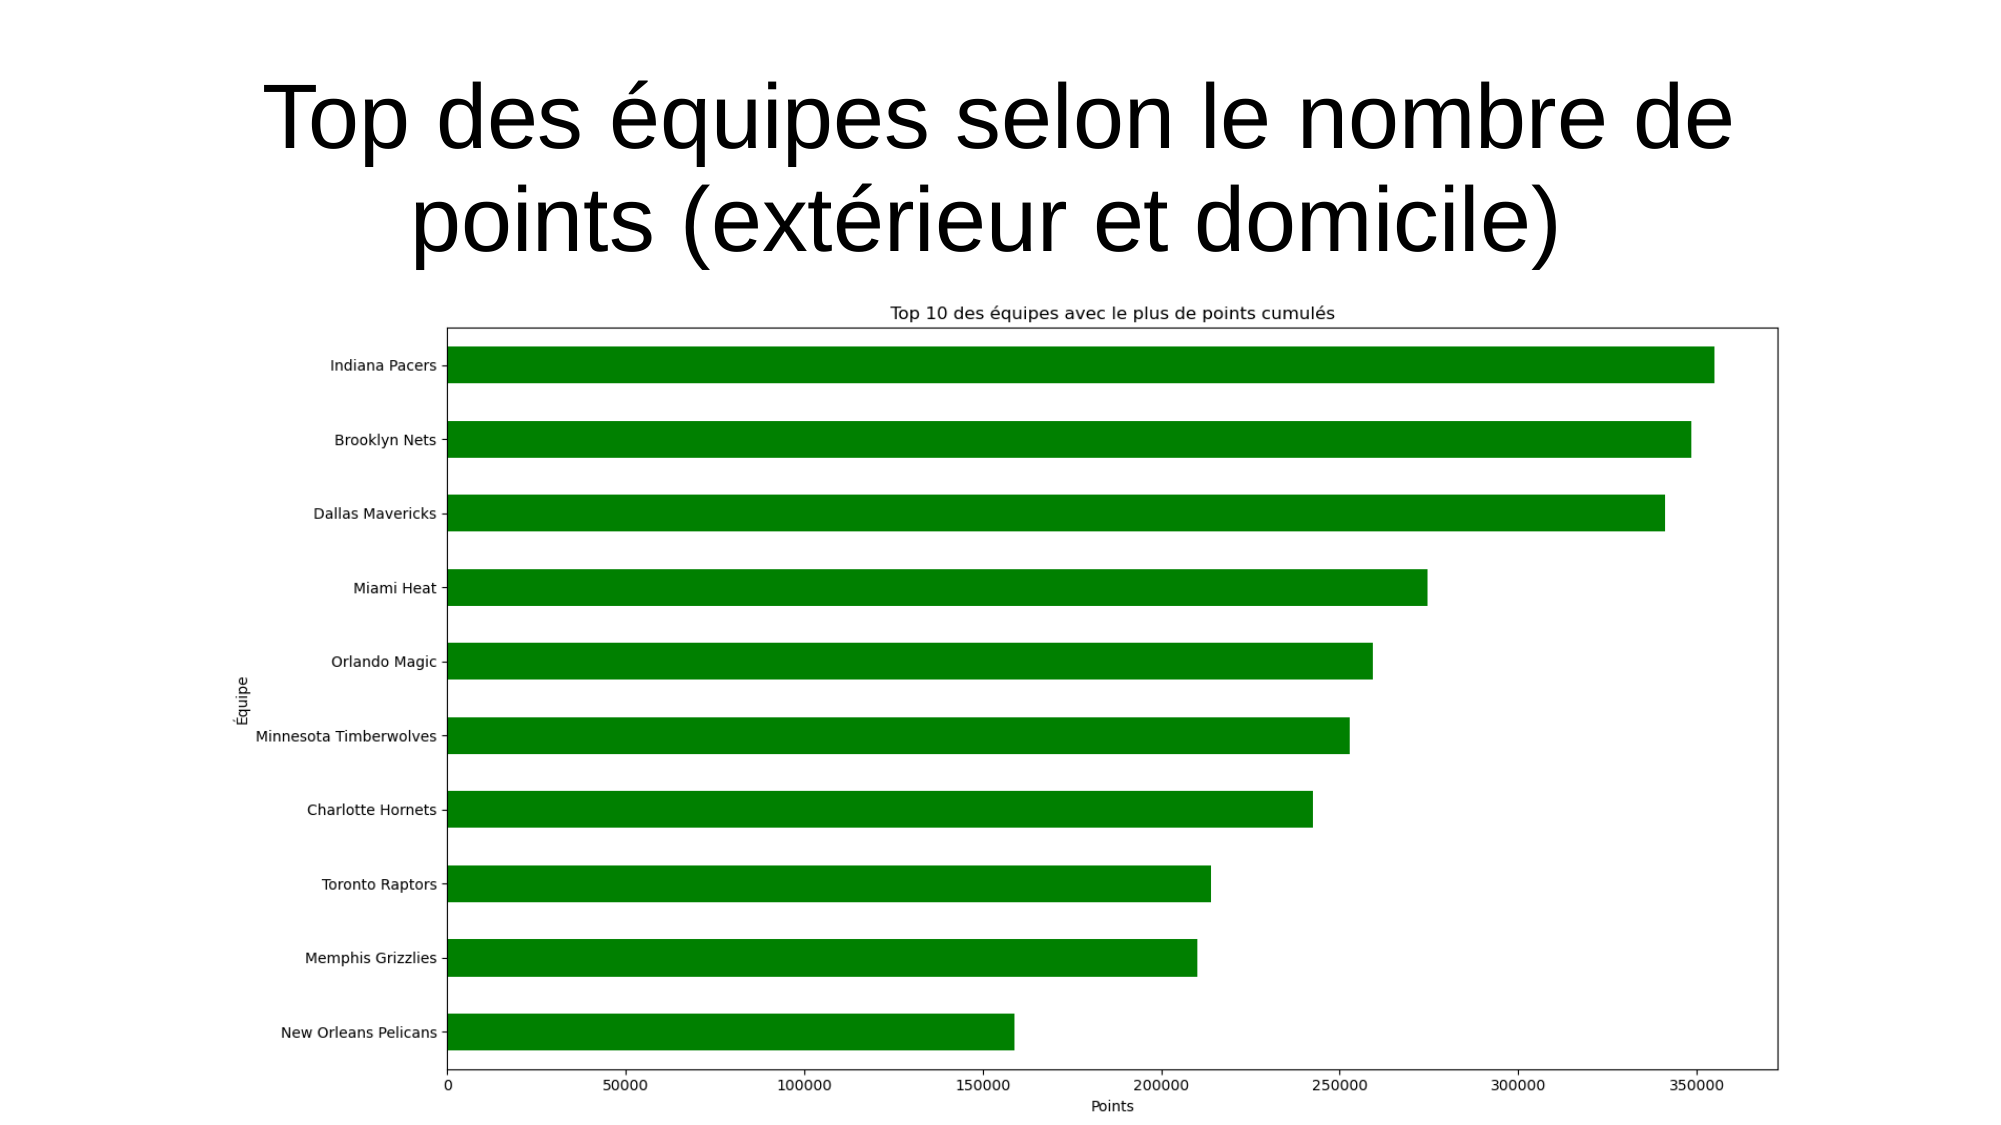

# Top des équipes selon le nombre de points (extérieur et domicile)